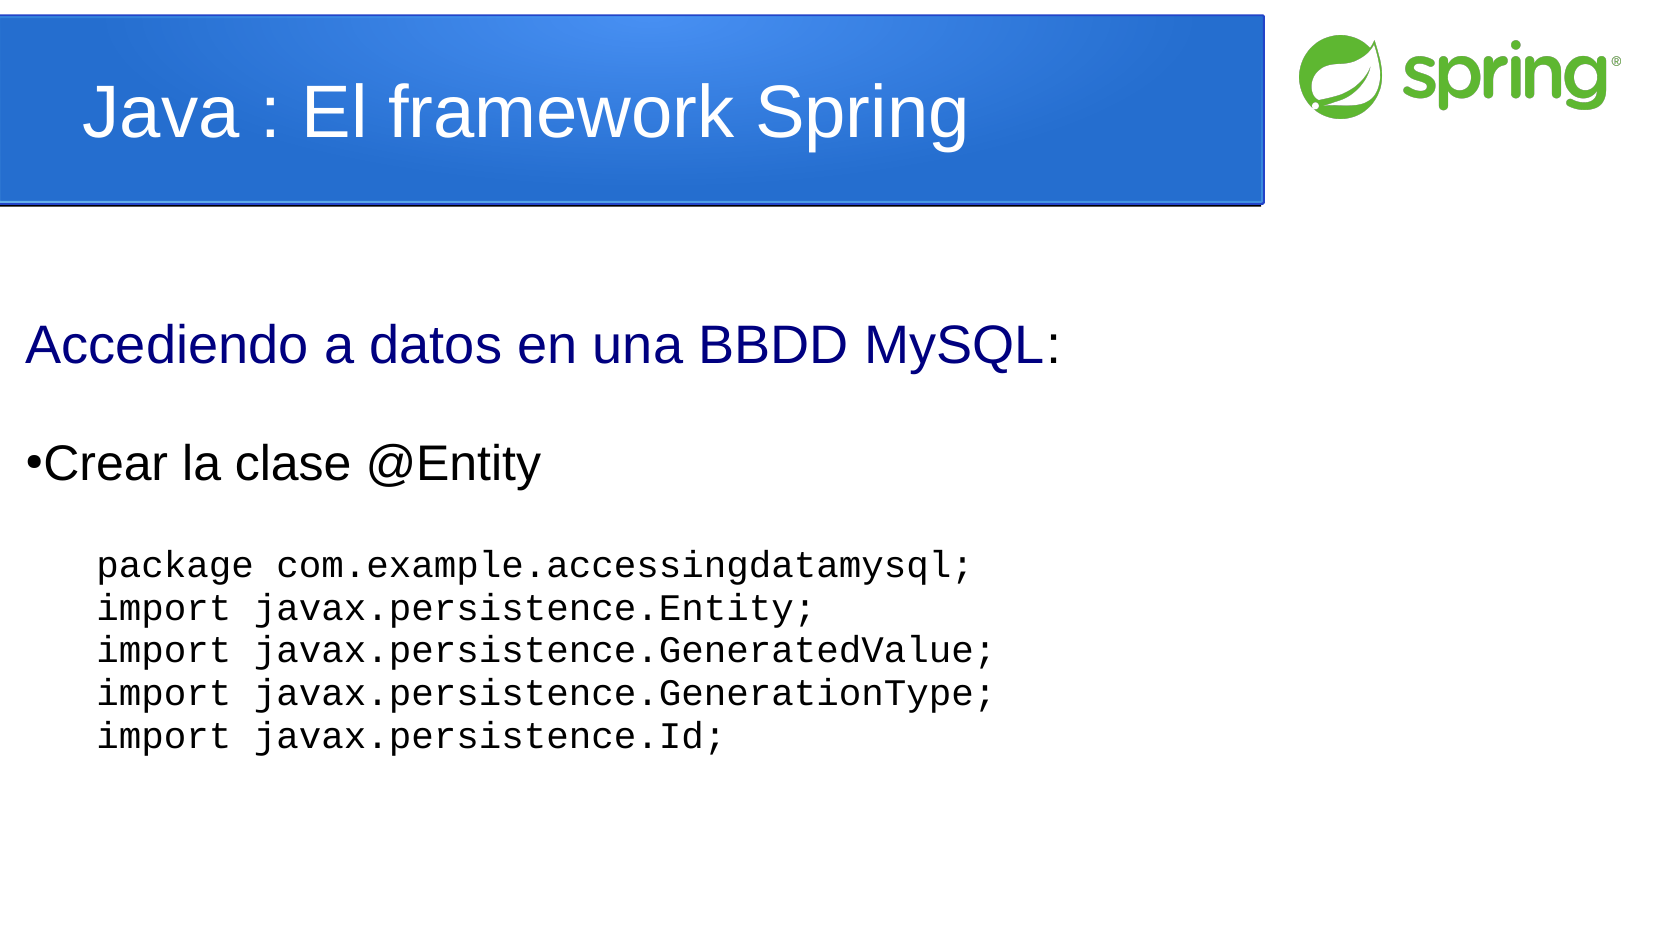

# Java : El framework Spring
Accediendo a datos en una BBDD MySQL:
Crear la clase @Entity
package com.example.accessingdatamysql;
import javax.persistence.Entity;
import javax.persistence.GeneratedValue;
import javax.persistence.GenerationType;
import javax.persistence.Id;